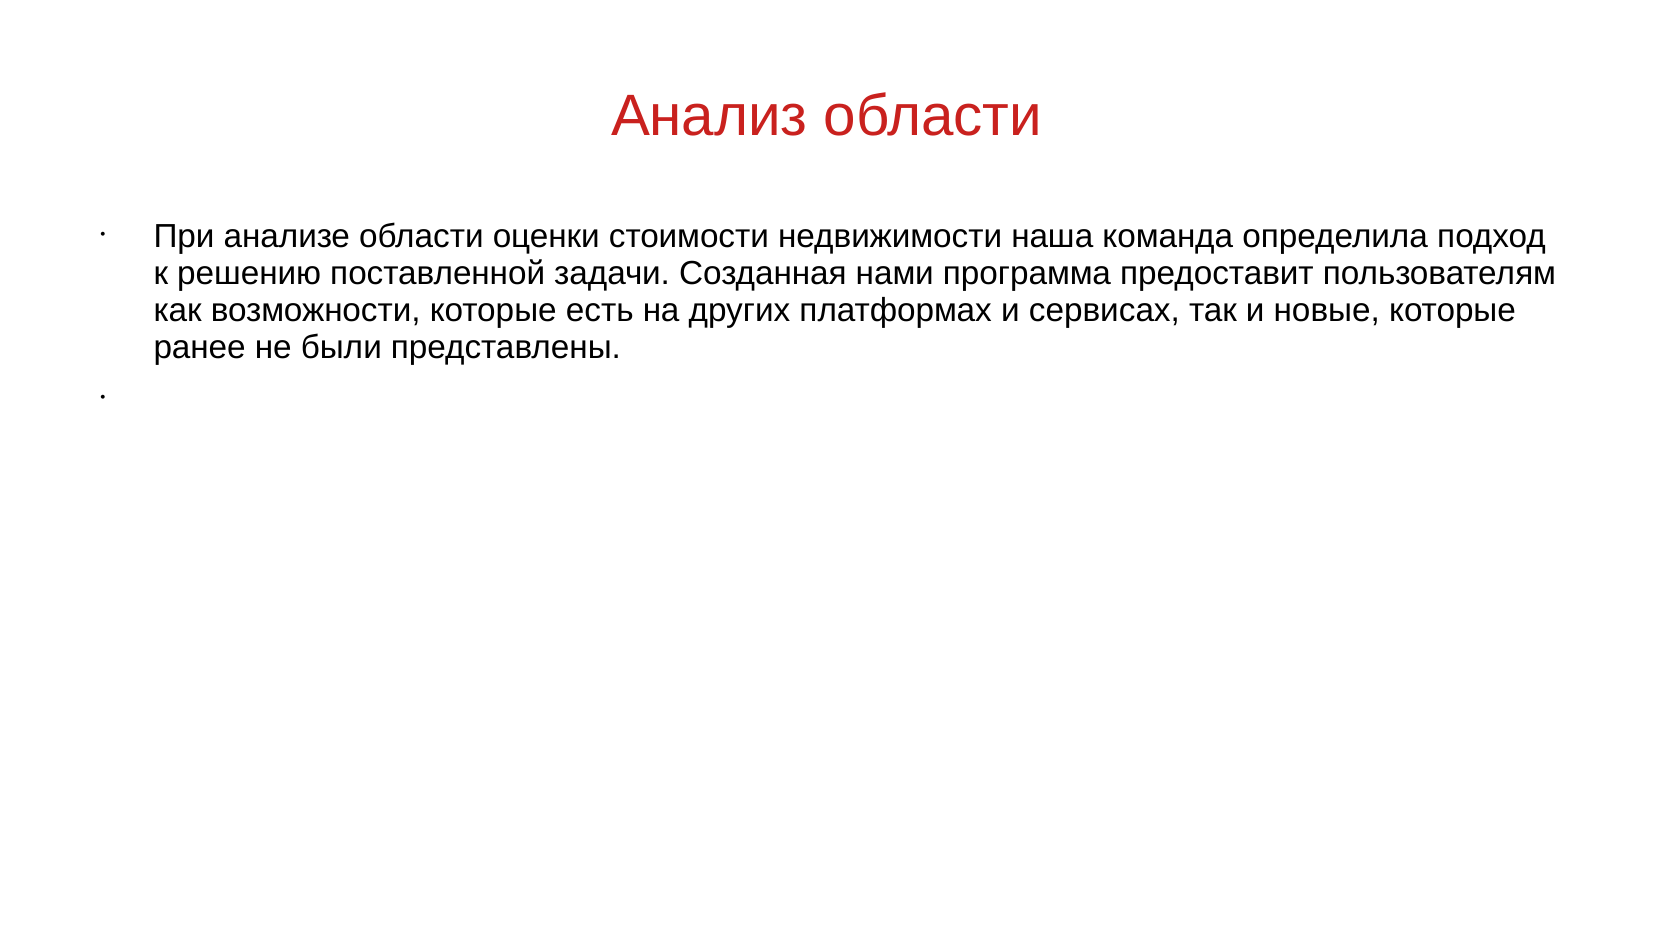

# Анализ области
При анализе области оценки стоимости недвижимости наша команда определила подход к решению поставленной задачи. Созданная нами программа предоставит пользователям как возможности, которые есть на других платформах и сервисах, так и новые, которые ранее не были представлены.